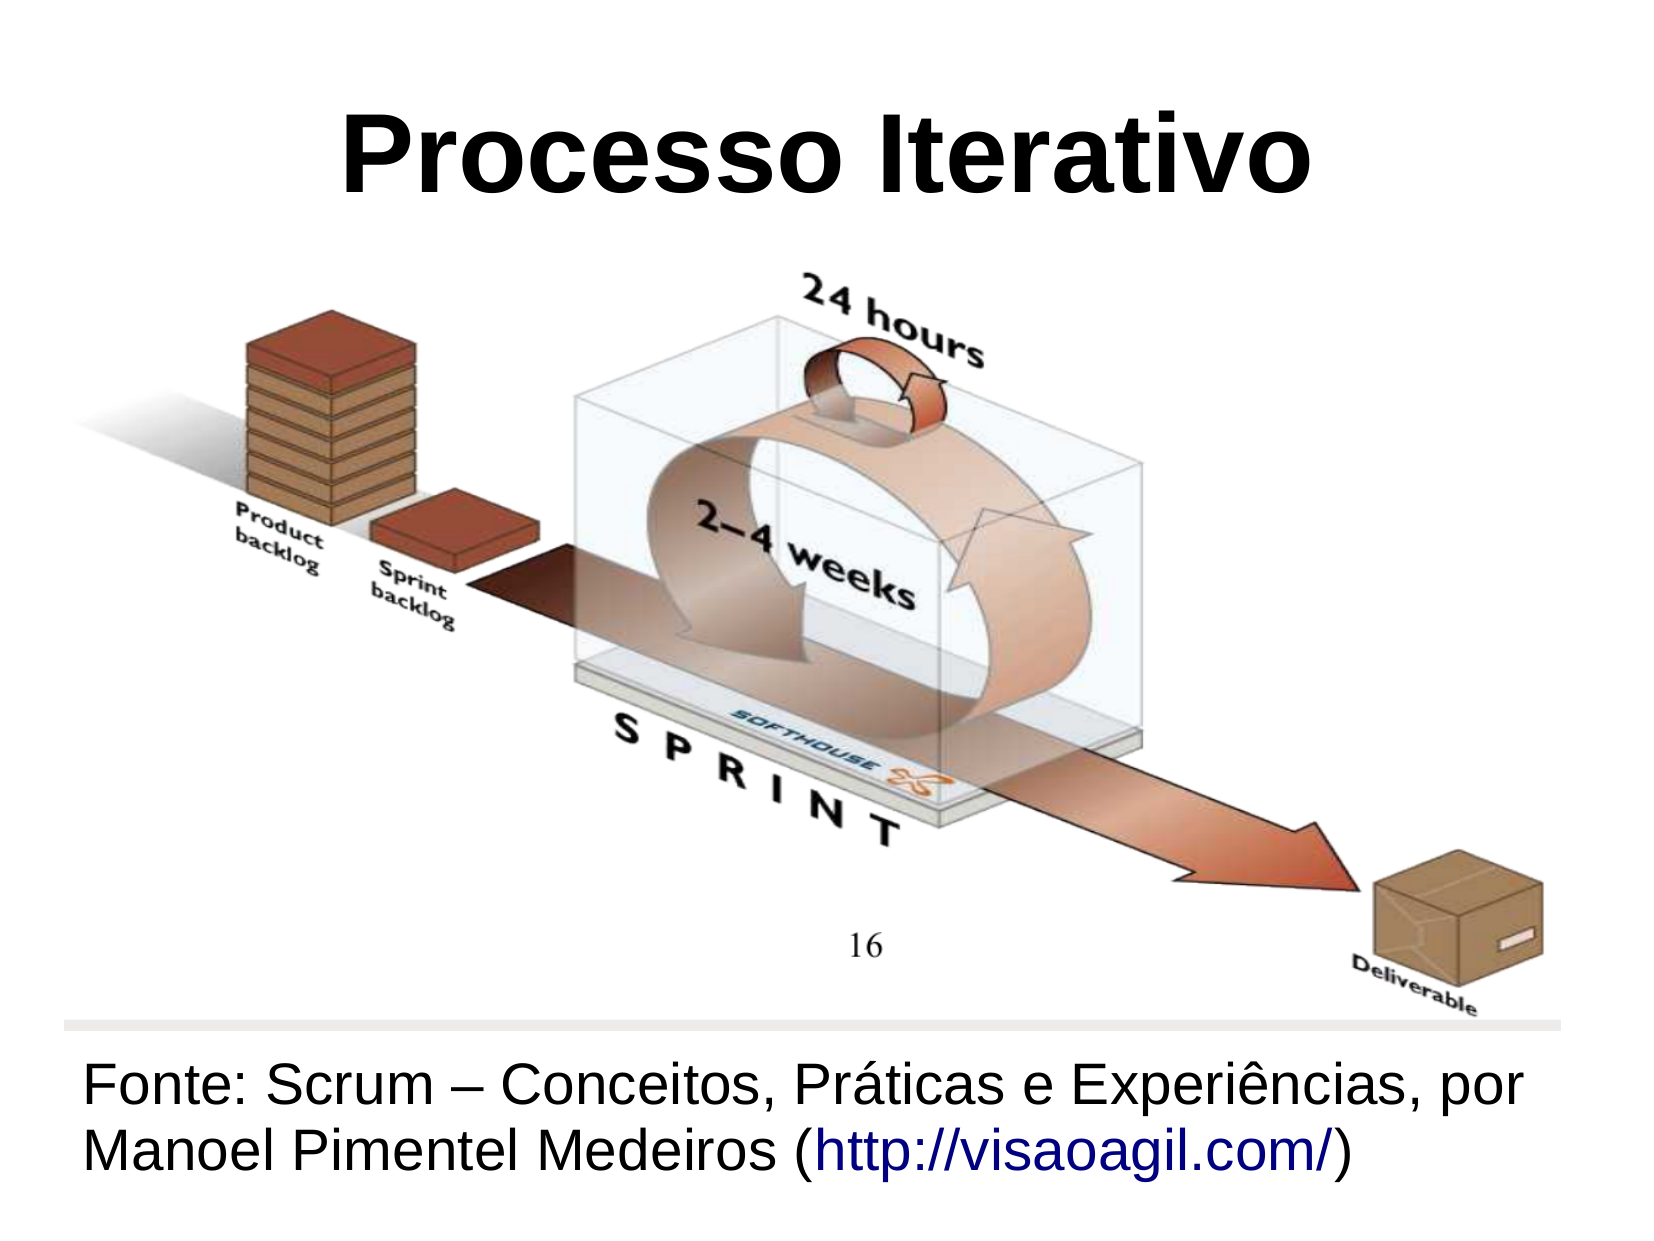

# Processo Iterativo
Fonte: Scrum – Conceitos, Práticas e Experiências, por Manoel Pimentel Medeiros (http://visaoagil.com/)